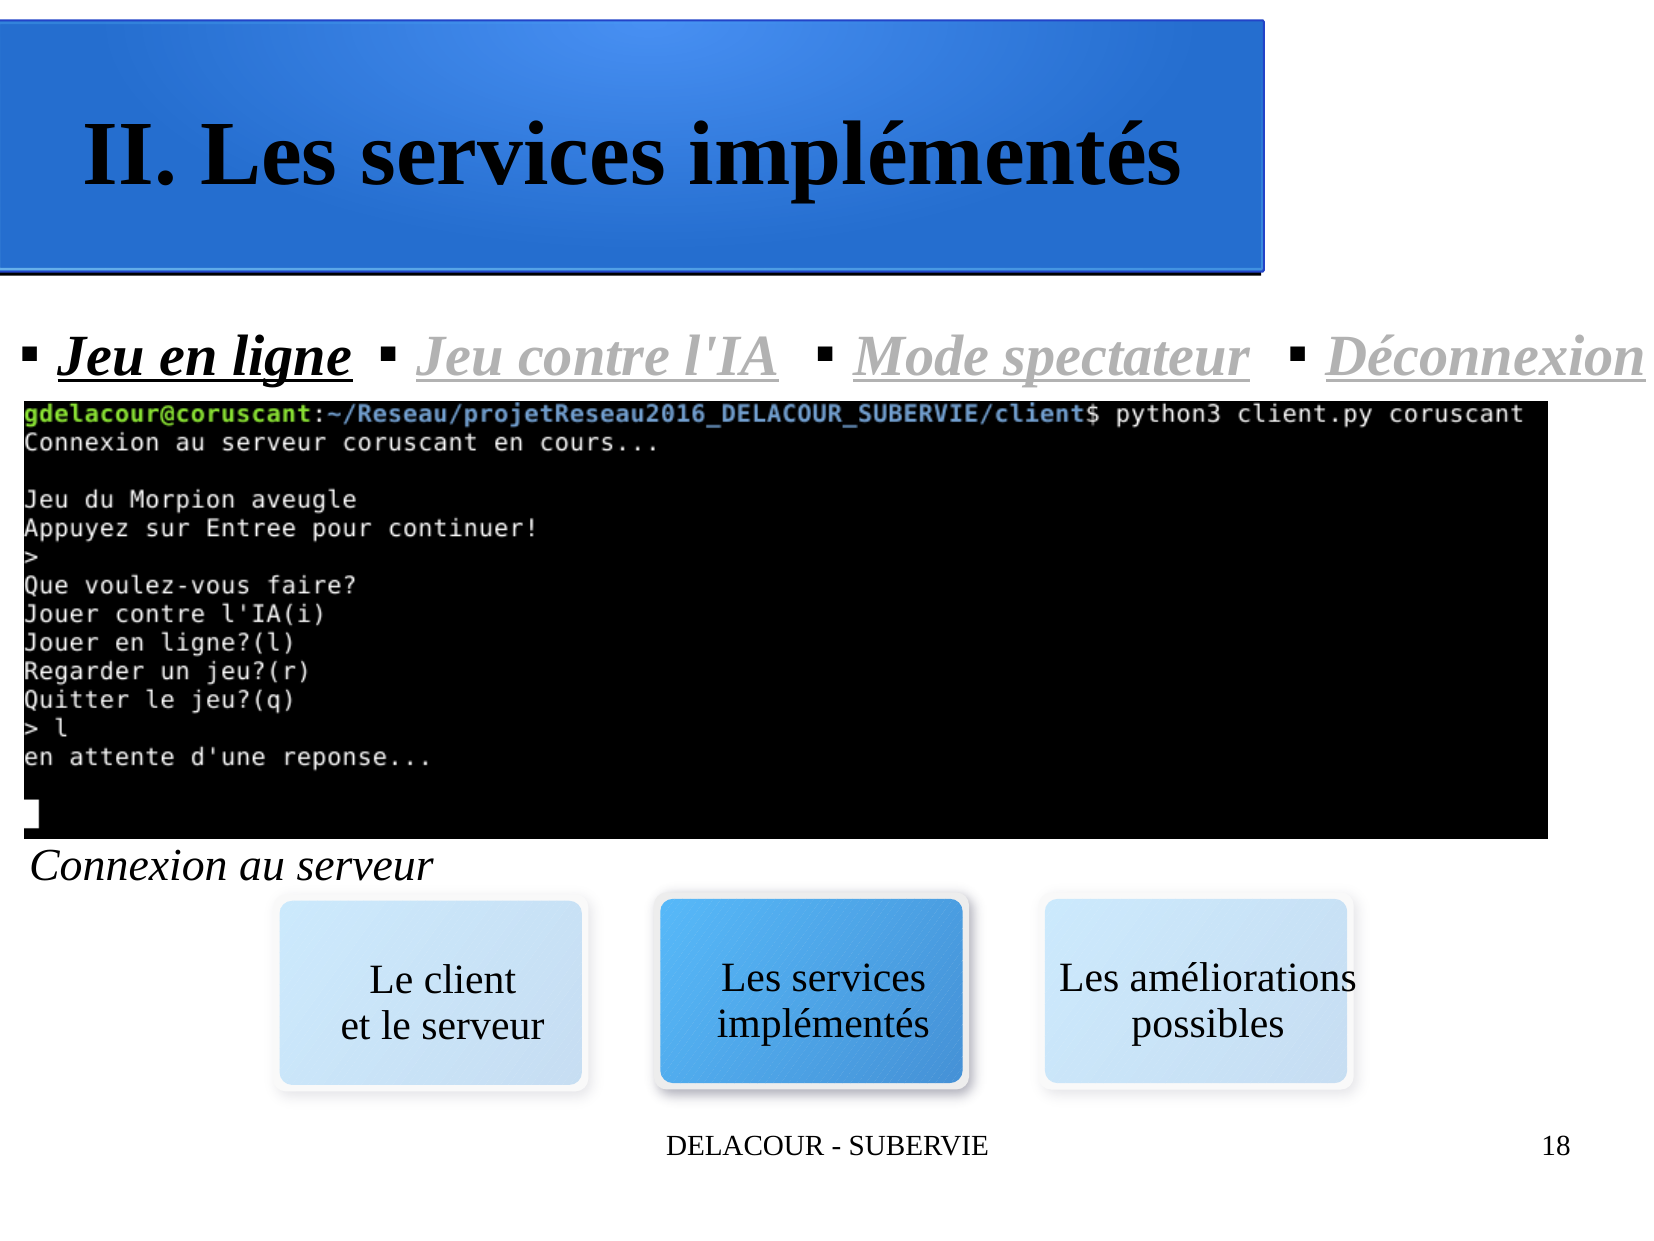

# II. Les services implémentés
Jeu en ligne
Jeu contre l'IA
Mode spectateur
Déconnexion
Connexion au serveur
Les services
implémentés
Les améliorations
possibles
Le client
et le serveur
DELACOUR - SUBERVIE
18